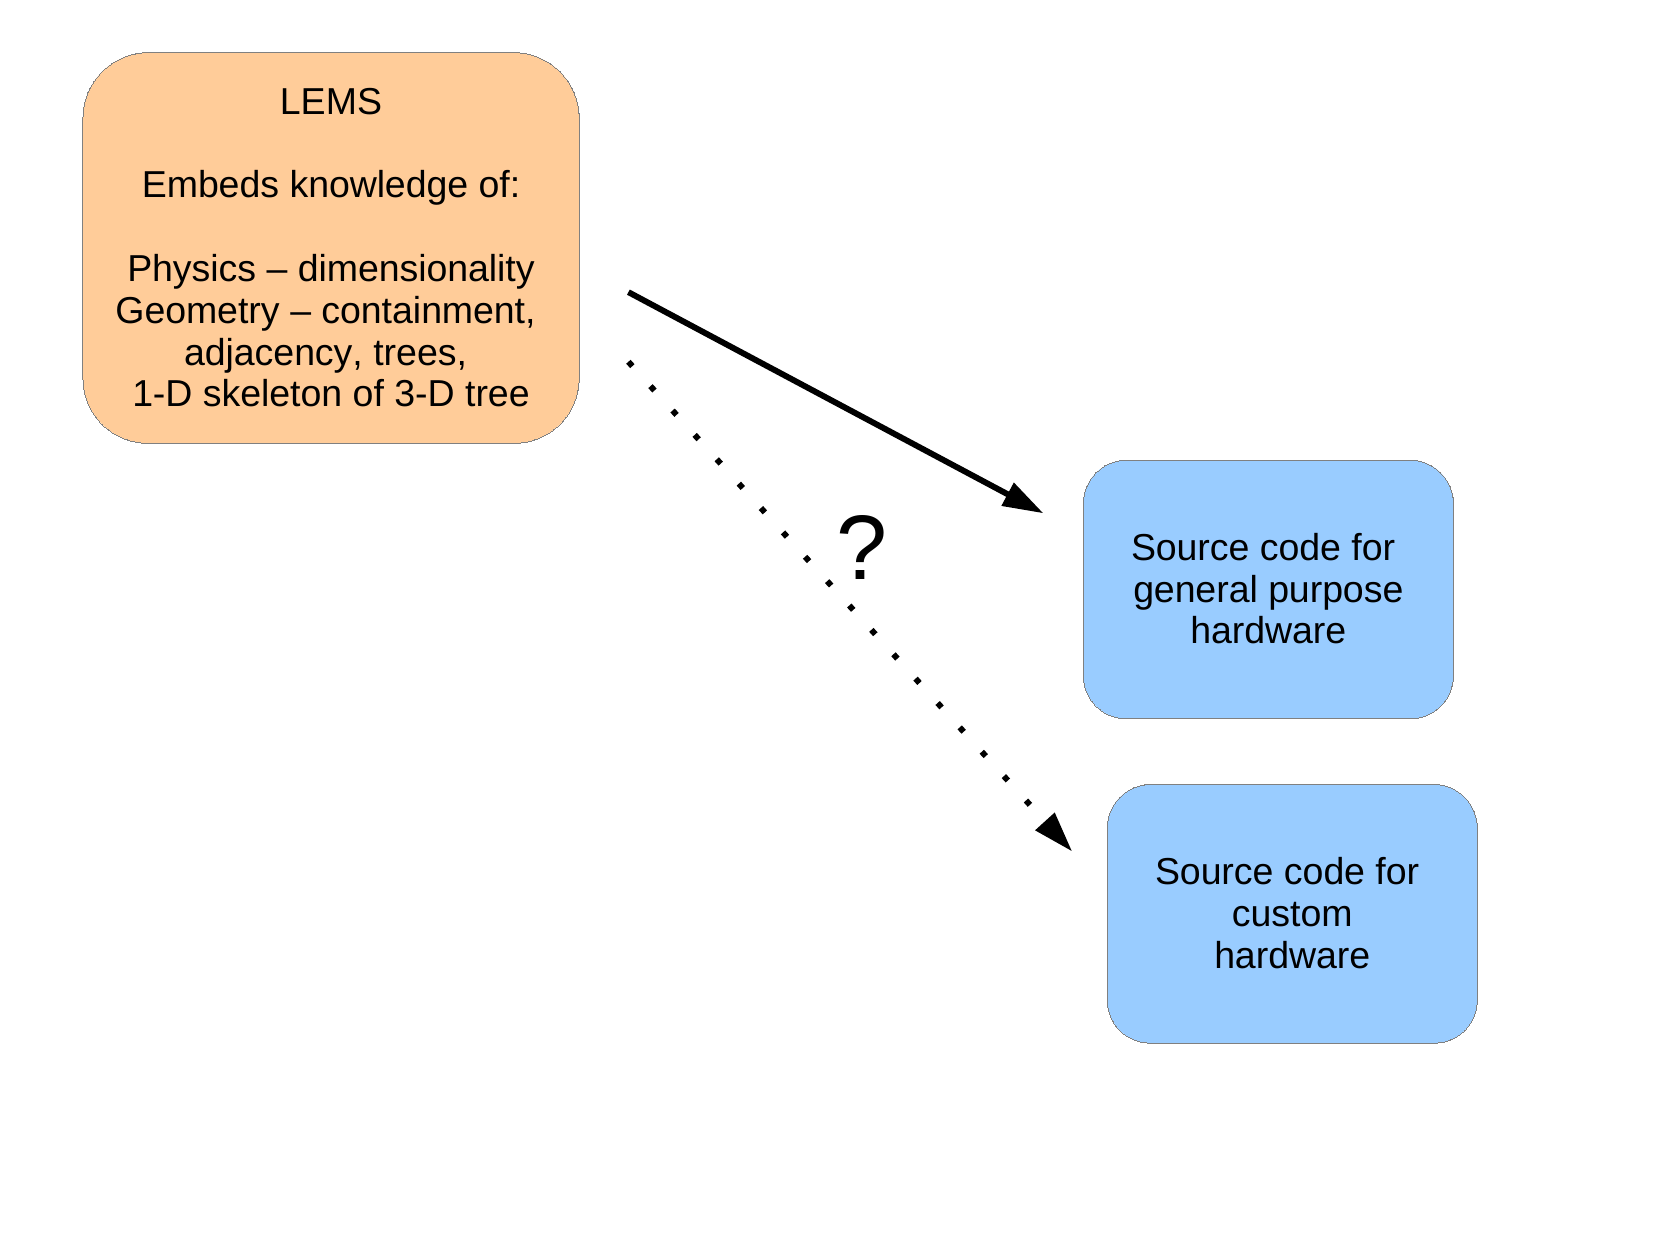

LEMS
Embeds knowledge of:
Physics – dimensionality
Geometry – containment,
adjacency, trees,
1-D skeleton of 3-D tree
Source code for
general purpose
hardware
?
Source code for
custom
hardware